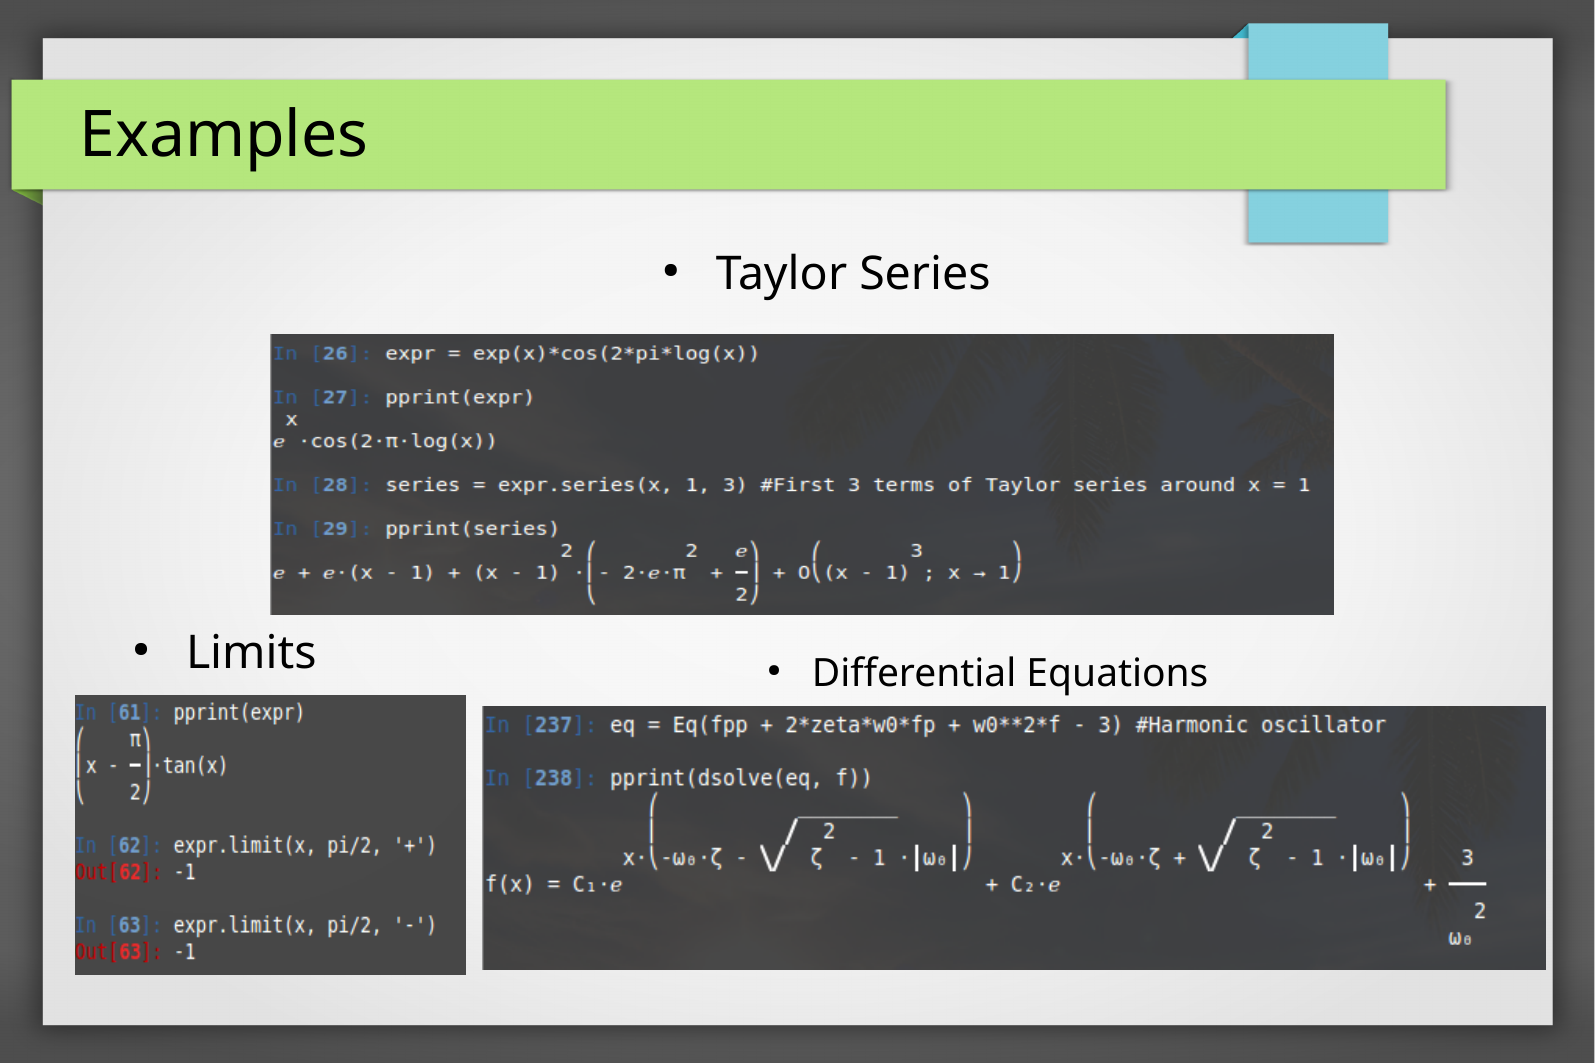

# Examples
Taylor Series
Limits
Differential Equations